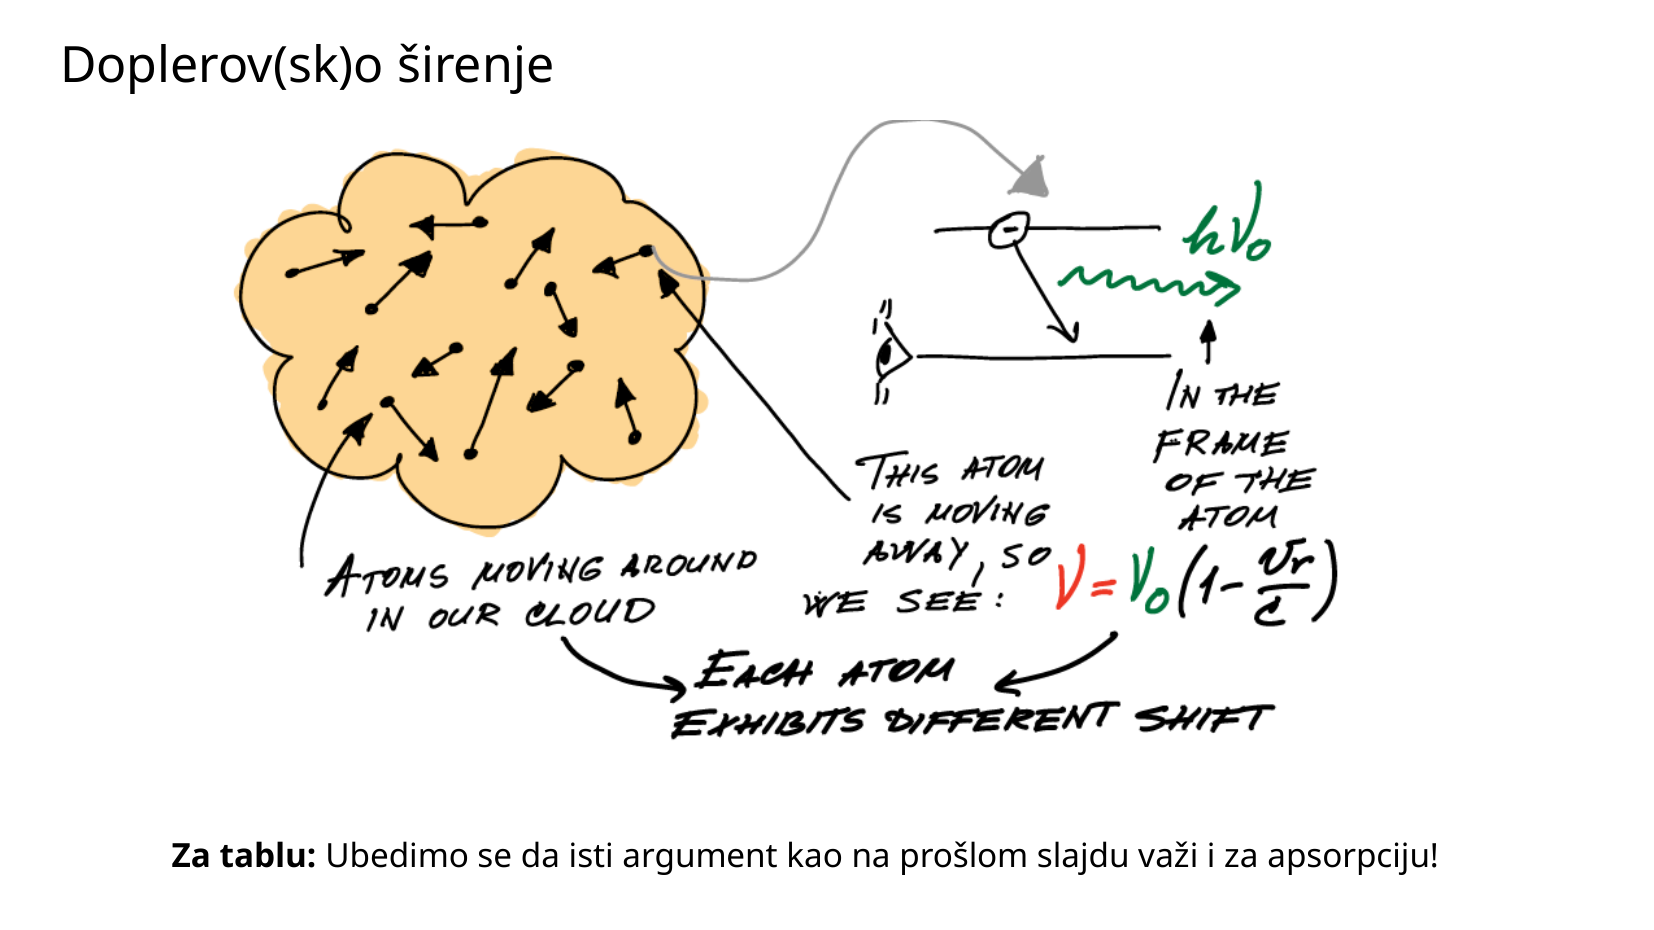

# Doplerov(sk)o širenje
Za tablu: Ubedimo se da isti argument kao na prošlom slajdu važi i za apsorpciju!